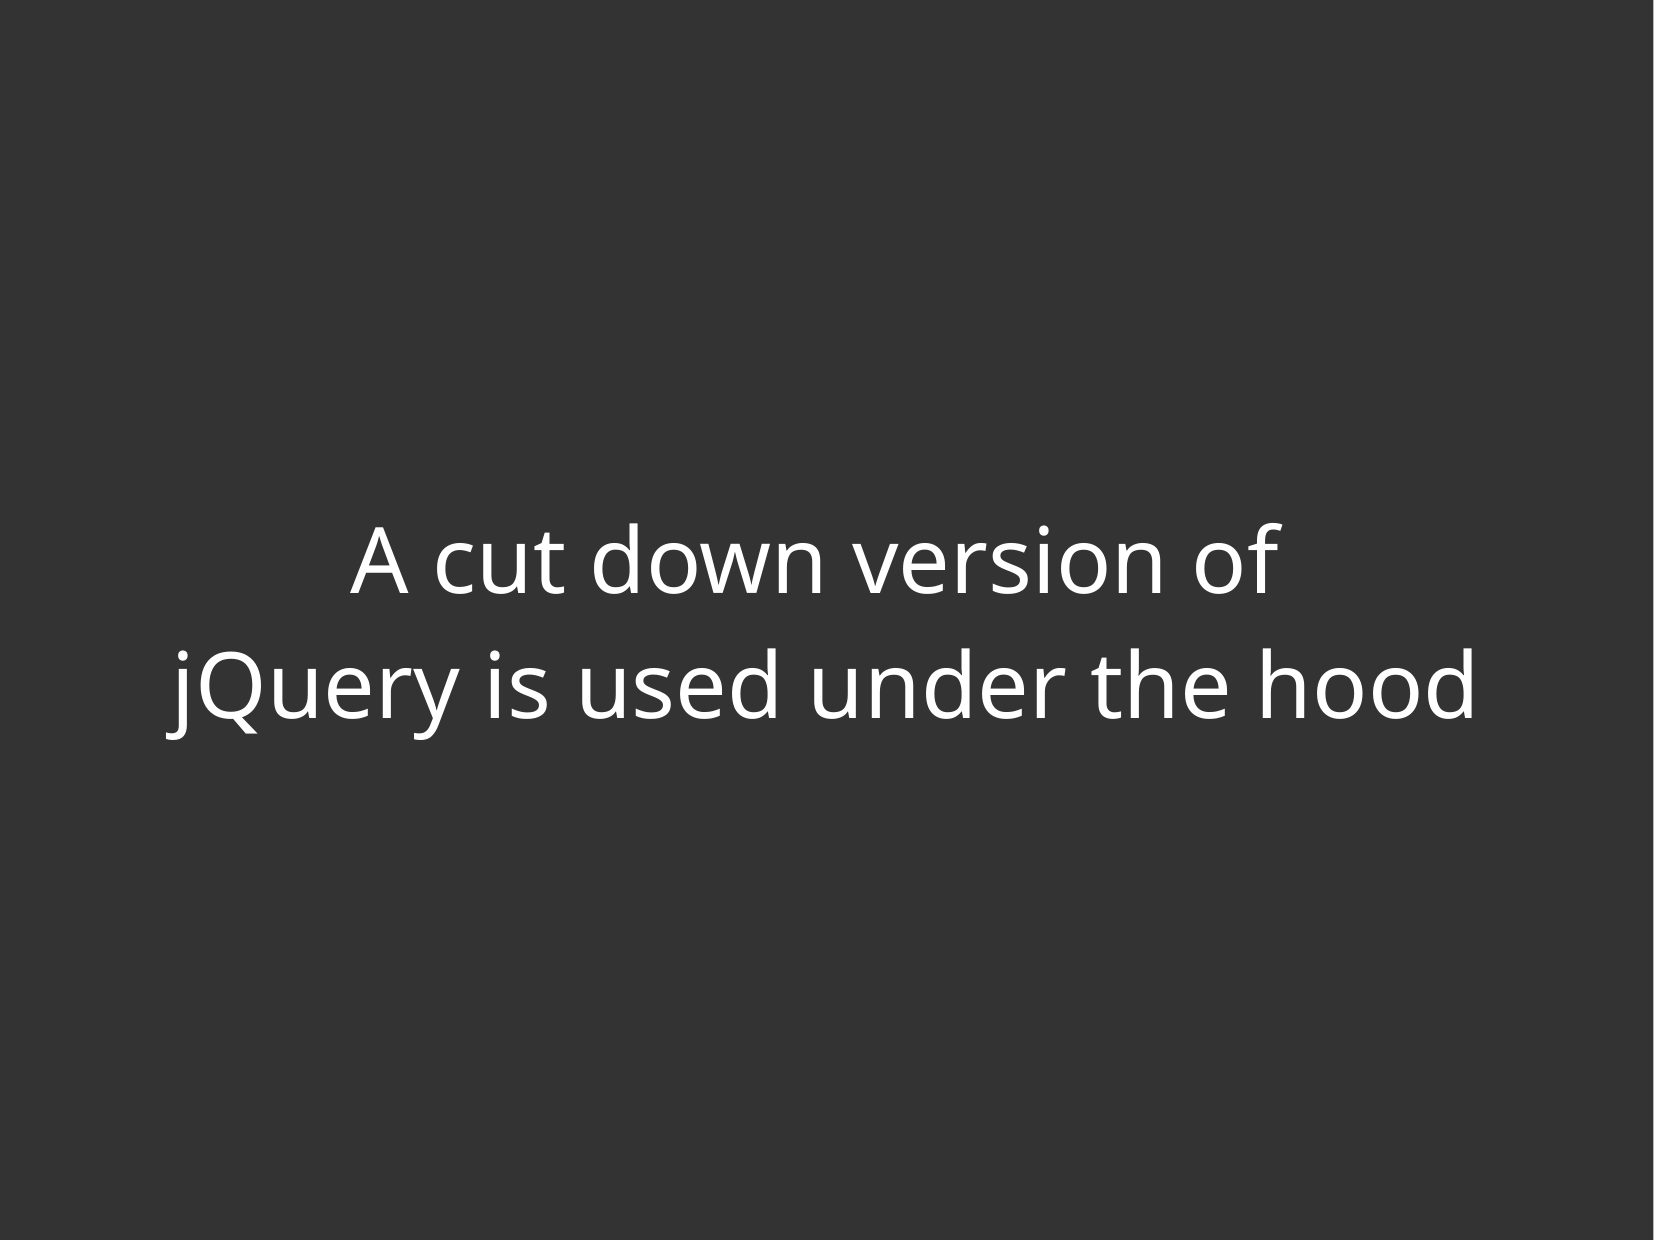

# A cut down version of
jQuery is used under the hood